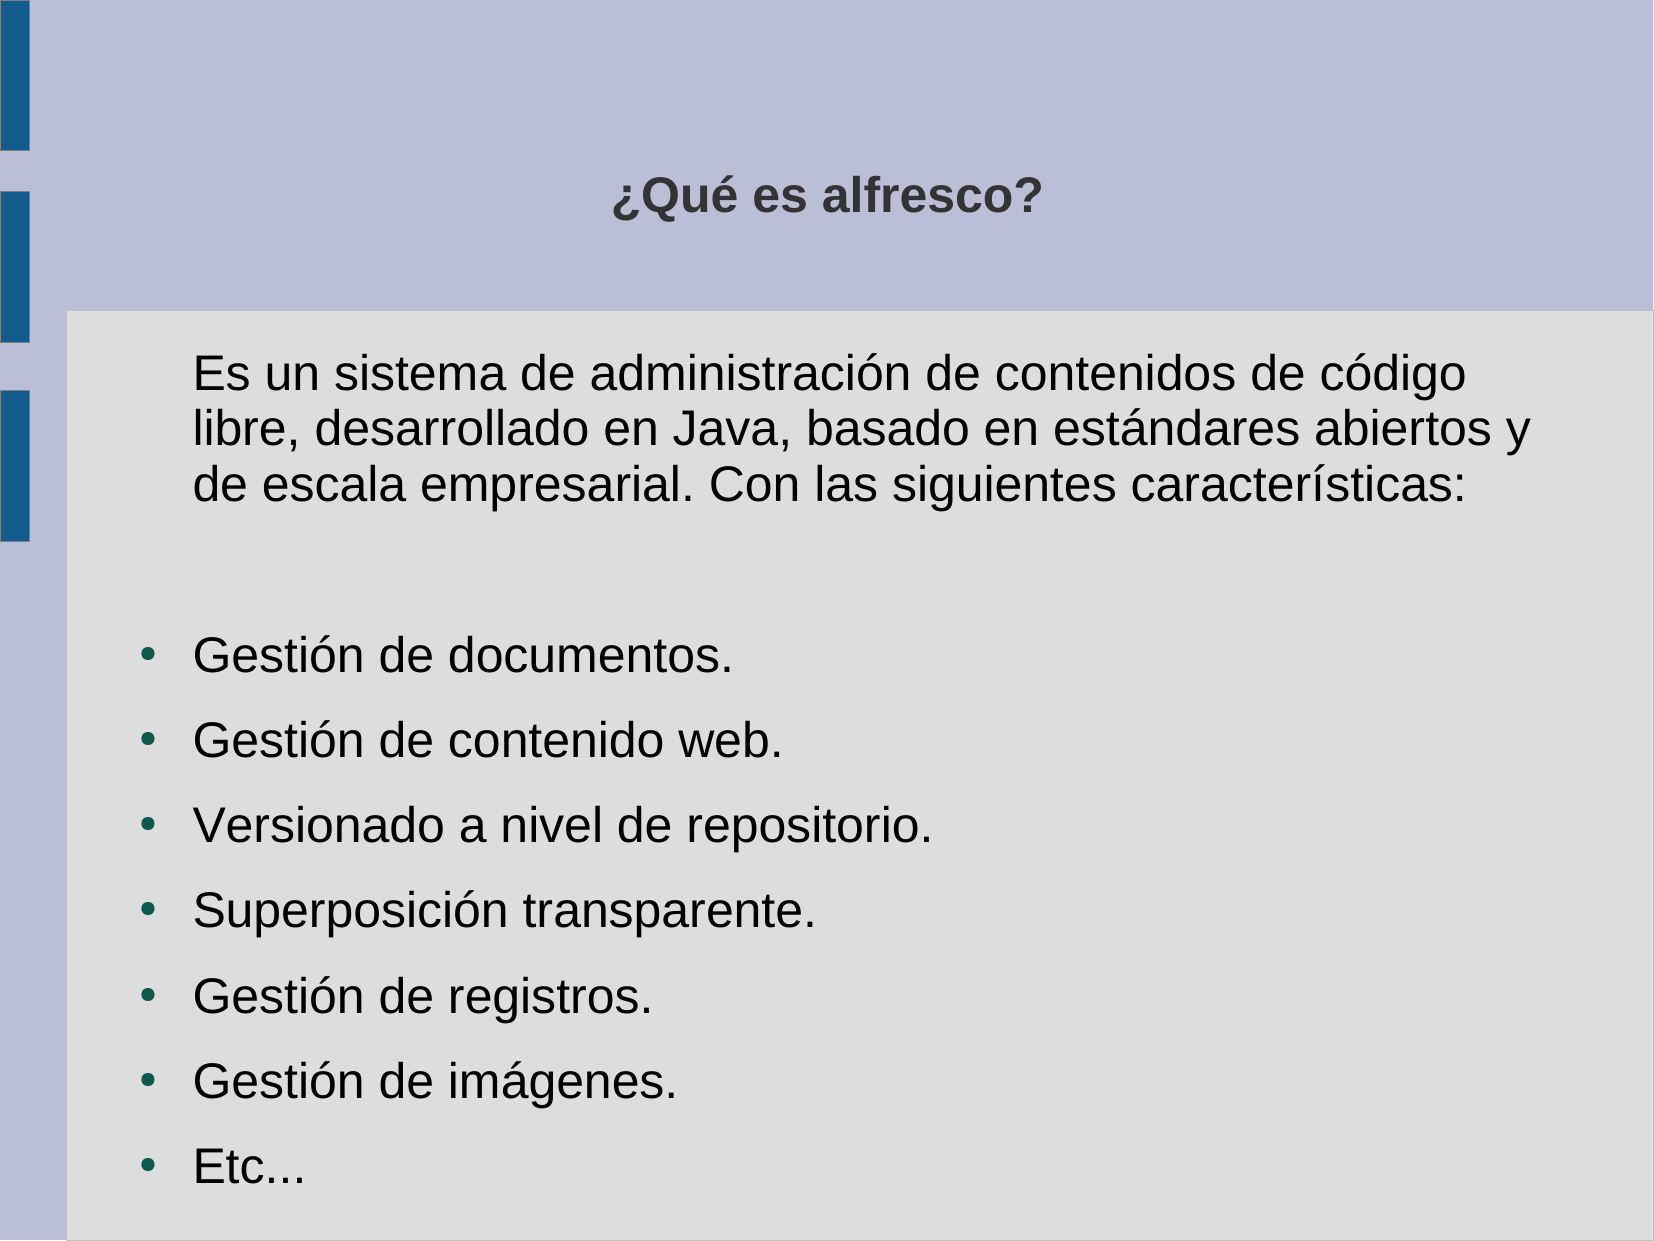

# ¿Qué es alfresco?
Es un sistema de administración de contenidos de código libre, desarrollado en Java, basado en estándares abiertos y de escala empresarial. Con las siguientes características:
Gestión de documentos.
Gestión de contenido web.
Versionado a nivel de repositorio.
Superposición transparente.
Gestión de registros.
Gestión de imágenes.
Etc...